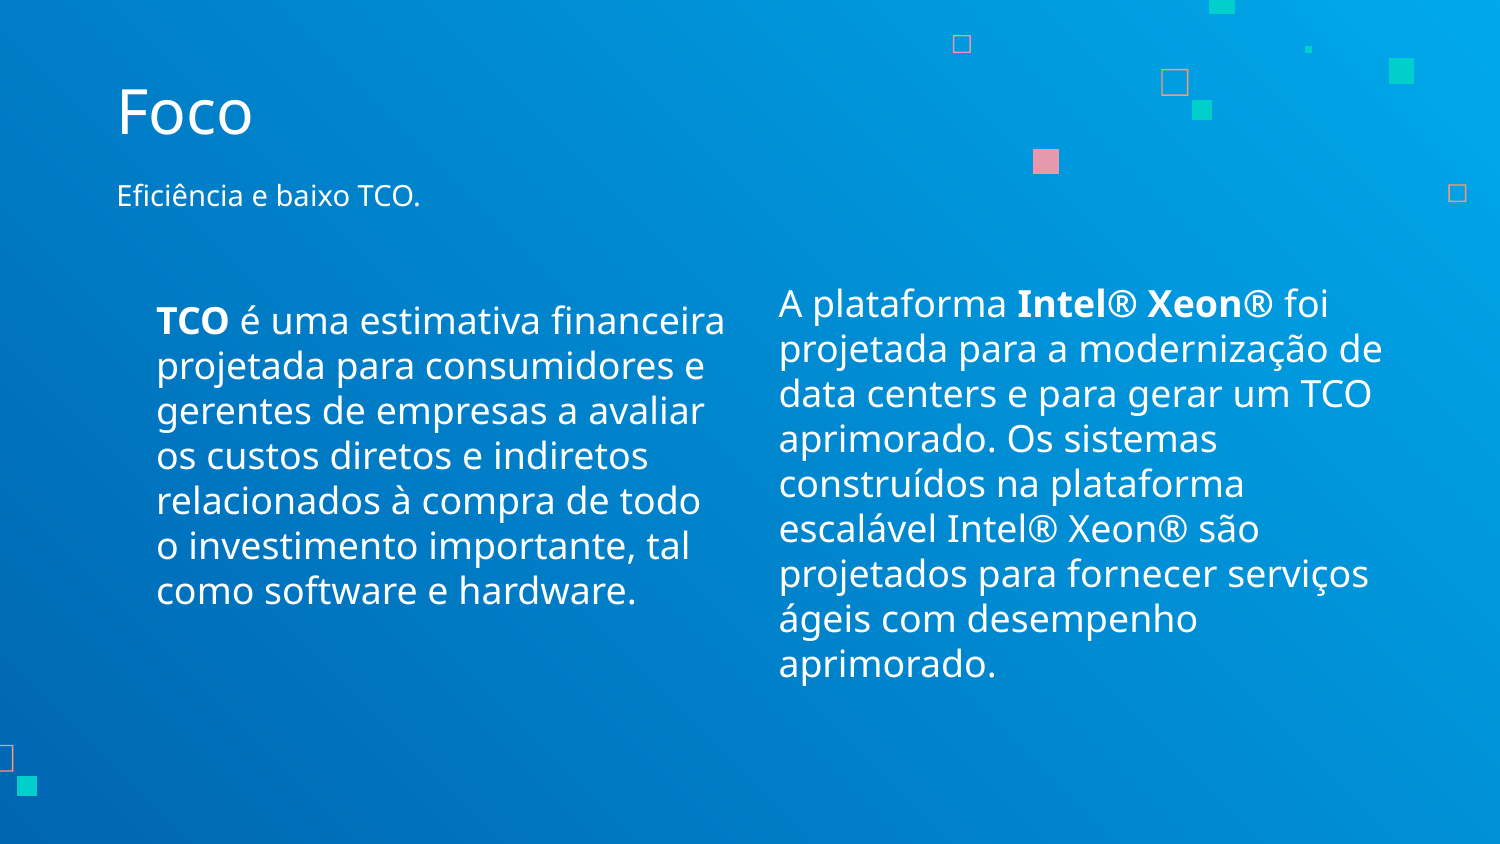

Foco
# Eficiência e baixo TCO.
TCO é uma estimativa financeira projetada para consumidores e gerentes de empresas a avaliar os custos diretos e indiretos relacionados à compra de todo o investimento importante, tal como software e hardware.
A plataforma Intel® Xeon® foi projetada para a modernização de data centers e para gerar um TCO aprimorado. Os sistemas construídos na plataforma escalável Intel® Xeon® são projetados para fornecer serviços ágeis com desempenho aprimorado.